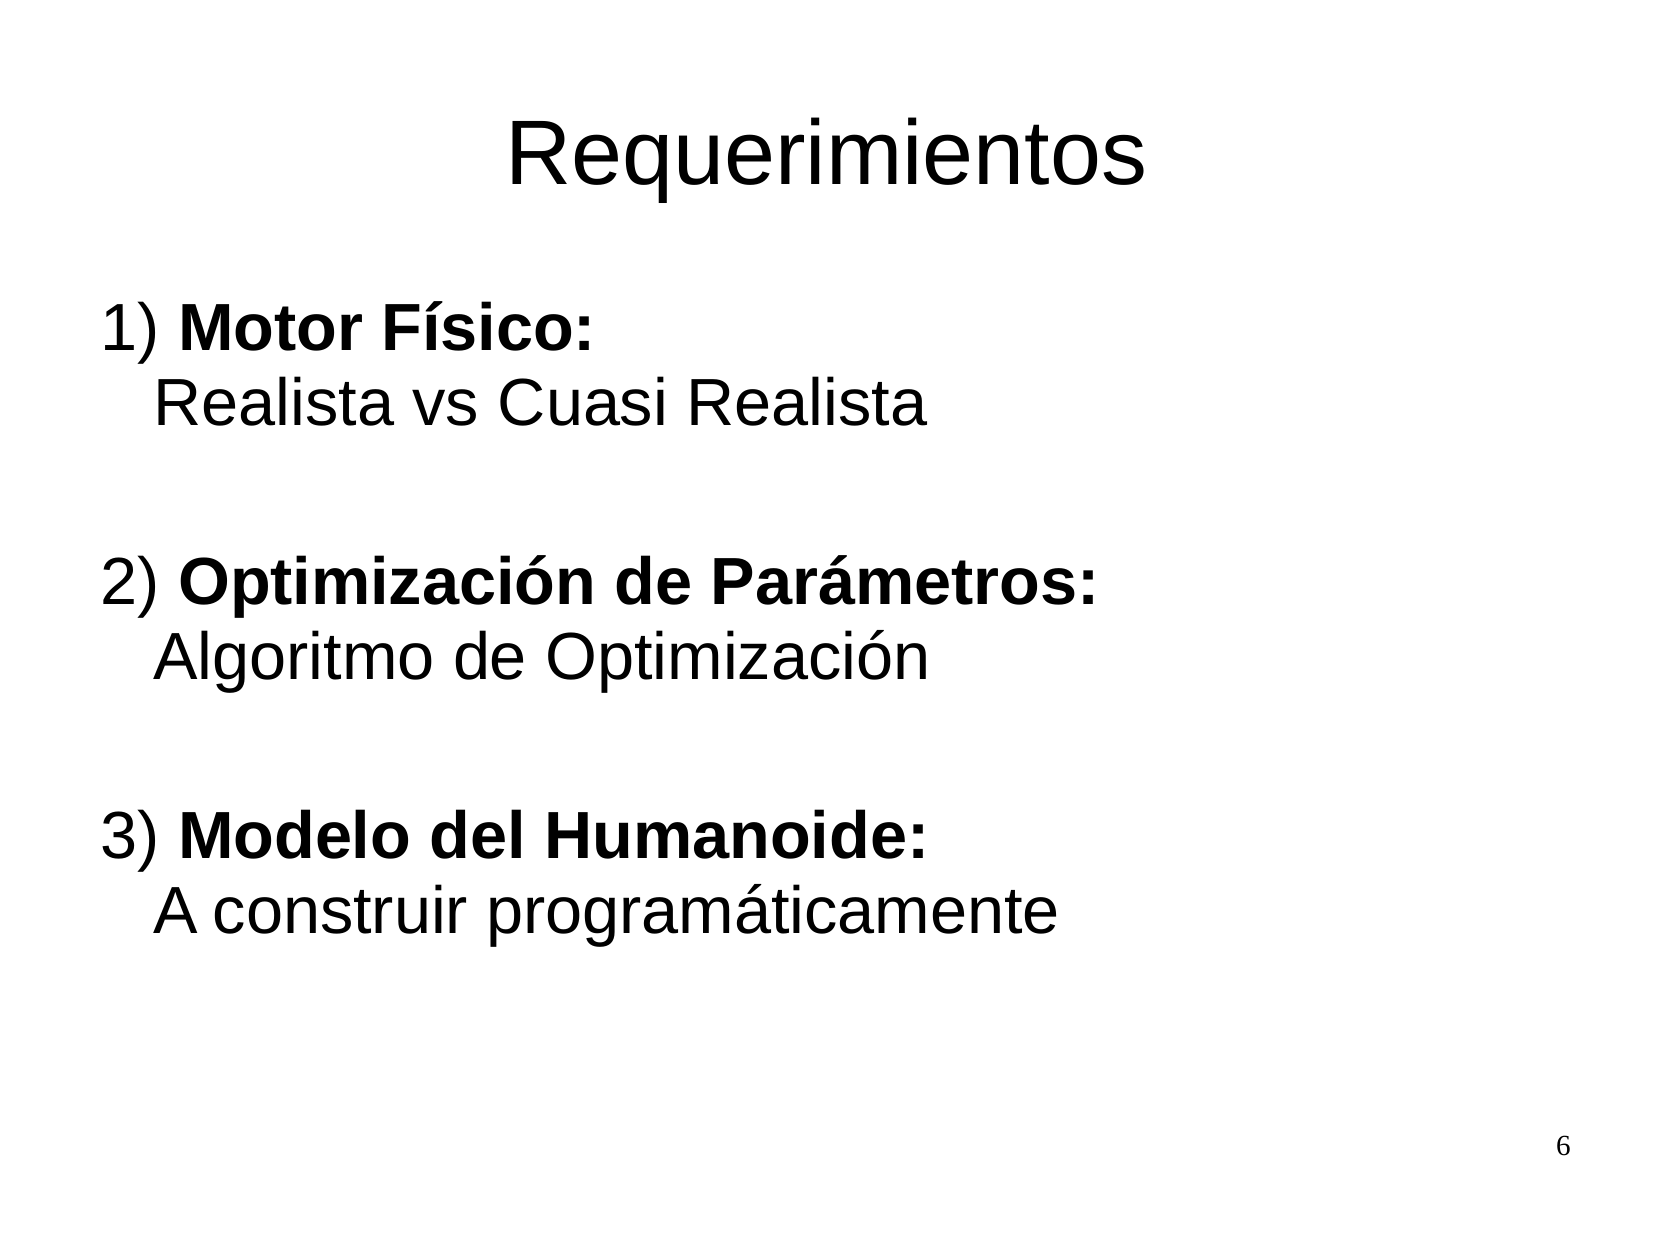

# Requerimientos
 Motor Físico:
Realista vs Cuasi Realista
 Optimización de Parámetros:
Algoritmo de Optimización
 Modelo del Humanoide:
A construir programáticamente
6